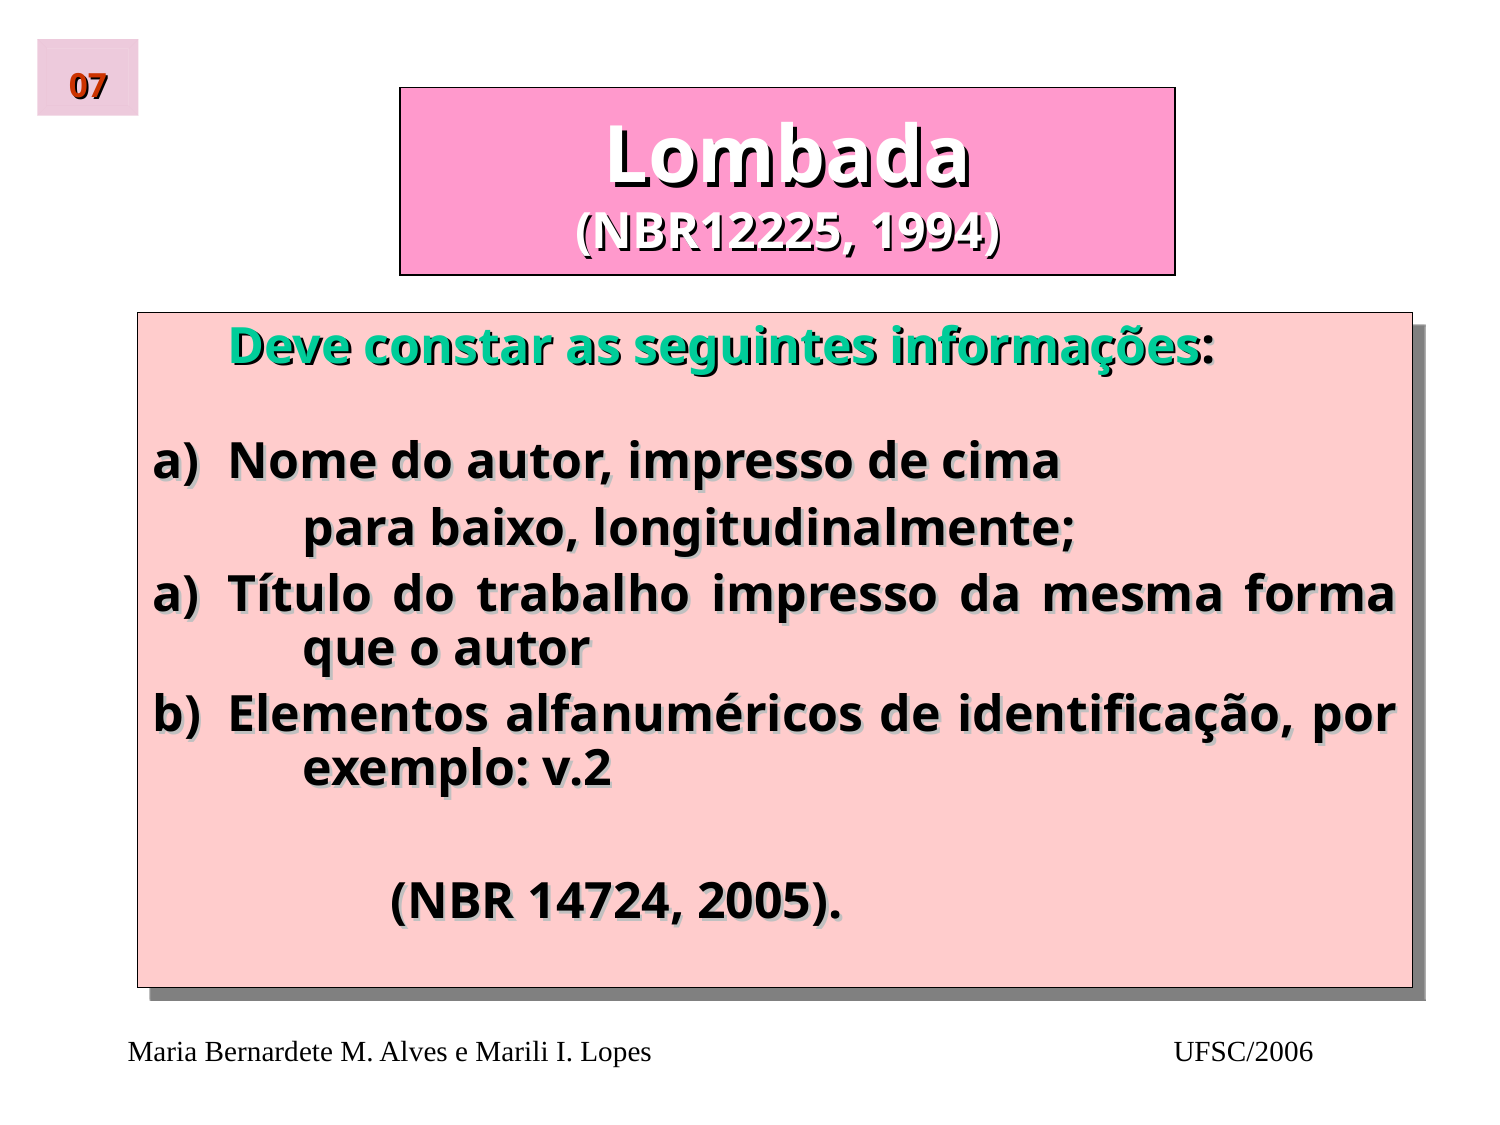

07
# Lombada (NBR12225, 1994)
Deve constar as seguintes informações:
Nome do autor, impresso de cima
	para baixo, longitudinalmente;
Título do trabalho impresso da mesma forma que o autor
Elementos alfanuméricos de identificação, por exemplo: v.2
		 (NBR 14724, 2005).
Maria Bernardete M. Alves e Marili I. Lopes
UFSC/2006